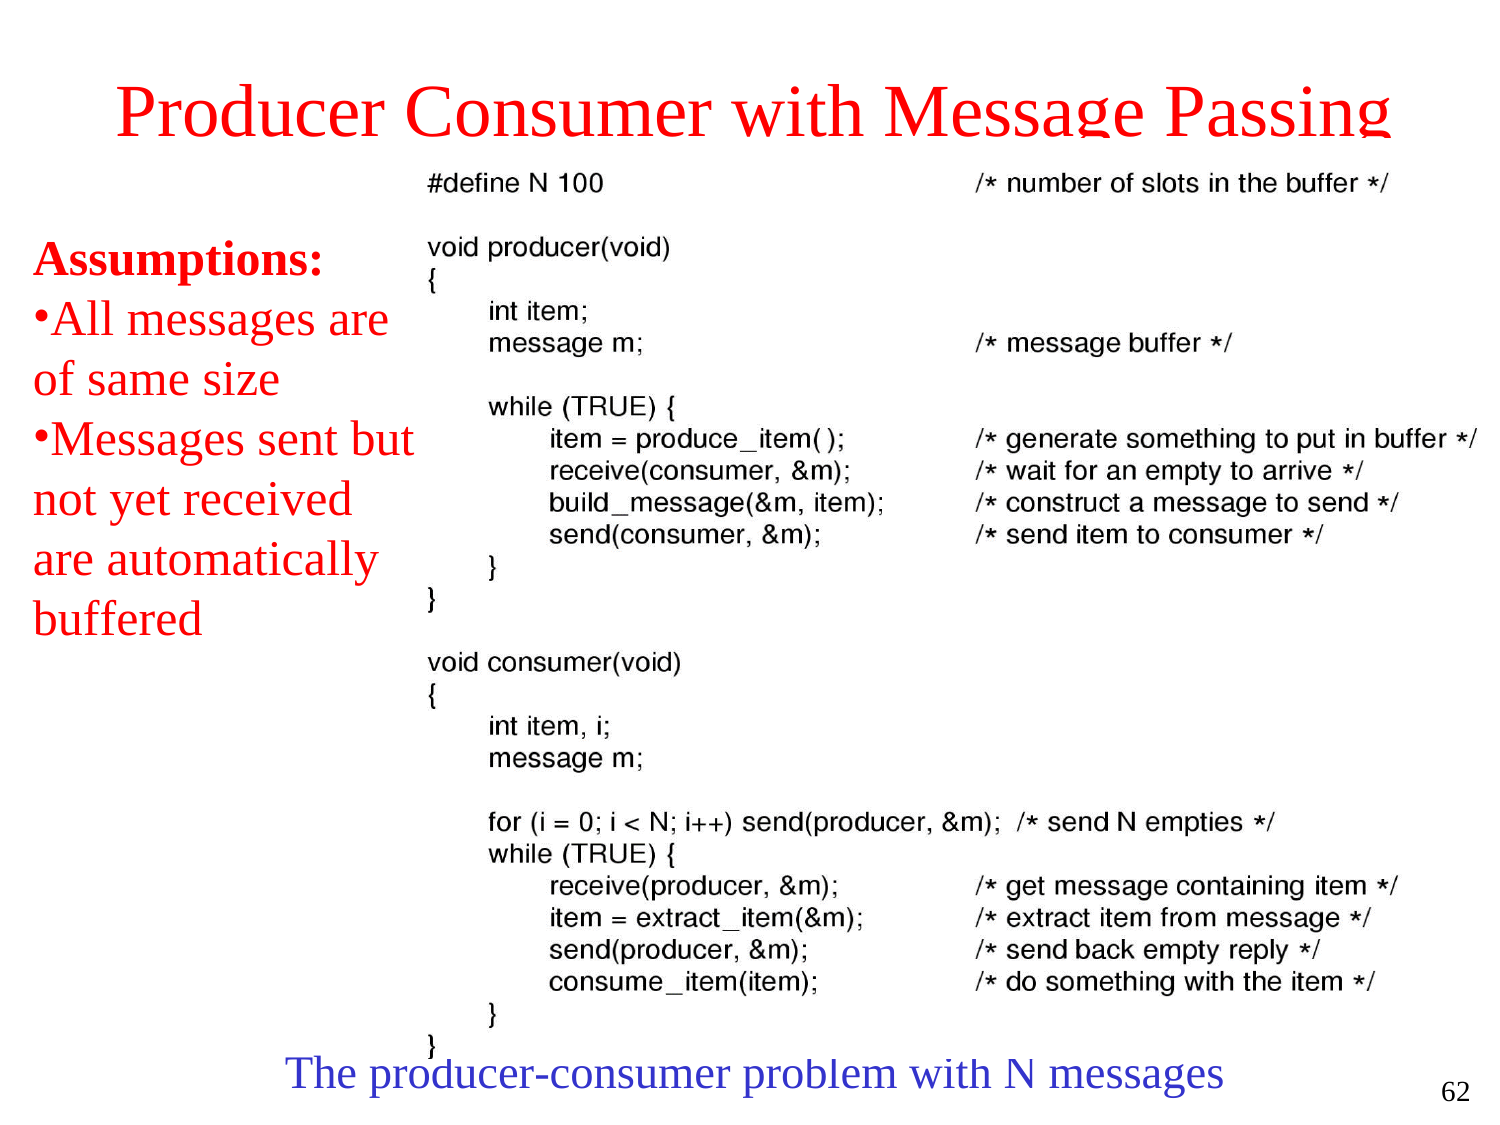

Producer Consumer with Message Passing
Assumptions:
All messages are of same size
Messages sent but not yet received are automatically buffered
The producer-consumer problem with N messages